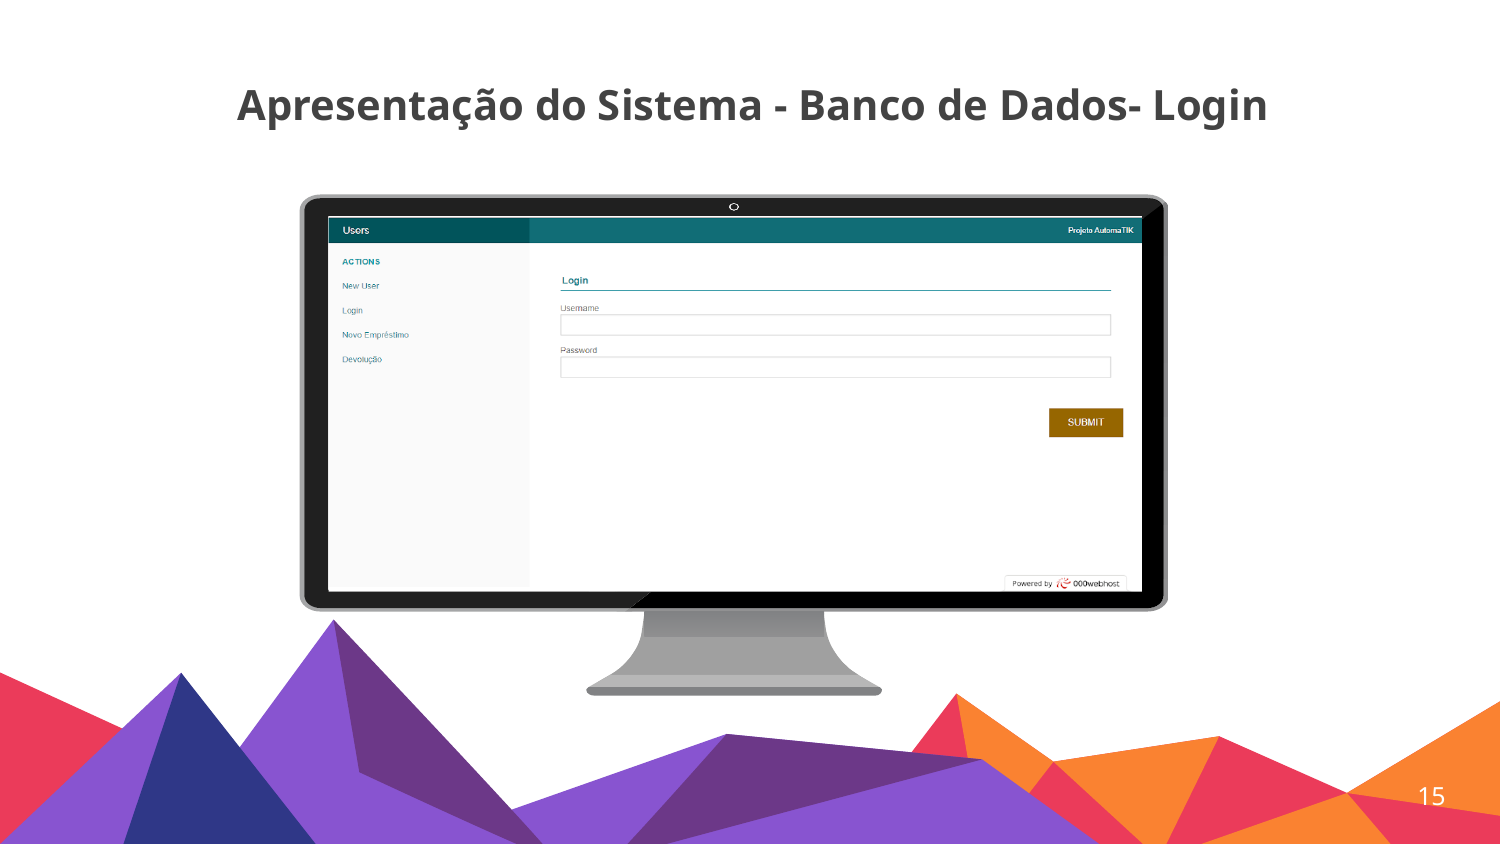

# Apresentação do Sistema - Banco de Dados- Login